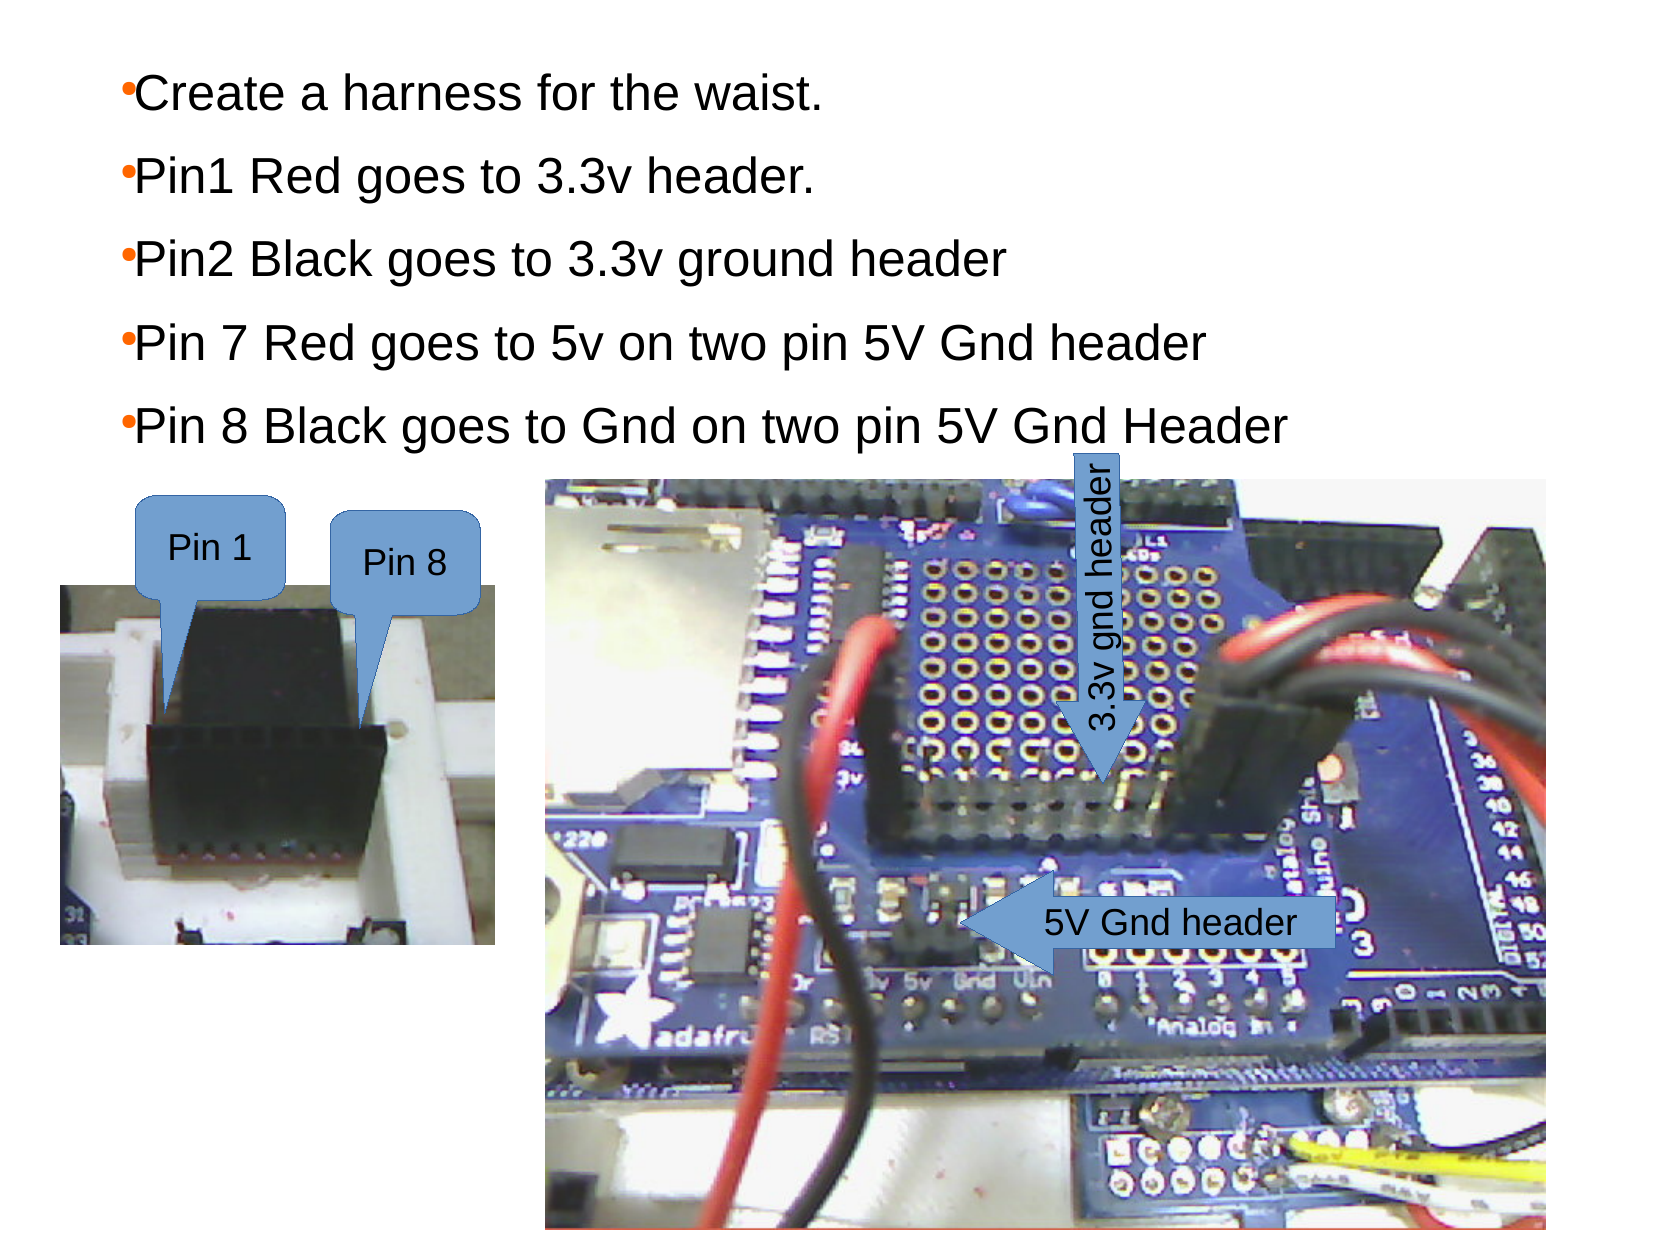

# Create a harness for the waist.
Pin1 Red goes to 3.3v header.
Pin2 Black goes to 3.3v ground header
Pin 7 Red goes to 5v on two pin 5V Gnd header
Pin 8 Black goes to Gnd on two pin 5V Gnd Header
Pin 1
Pin 8
3.3v gnd header
5V Gnd header